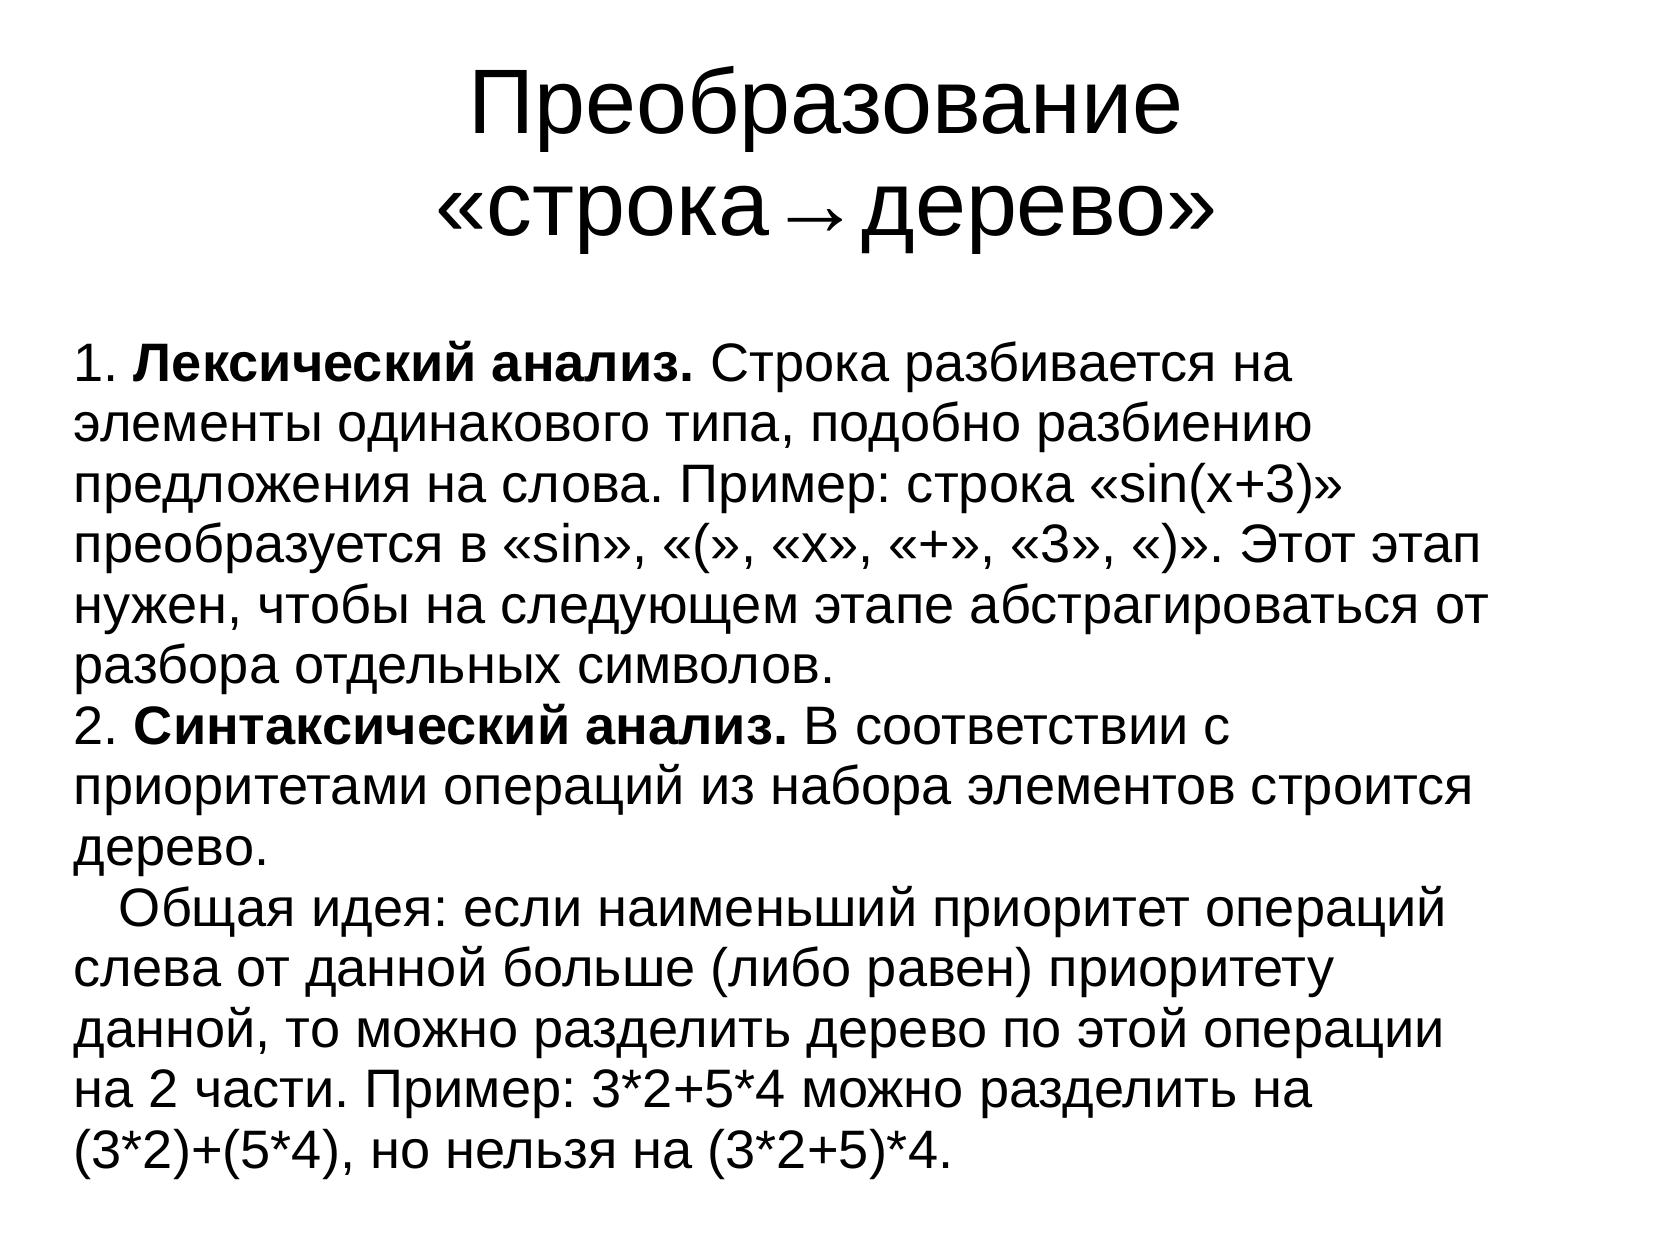

# Преобразование «строка→дерево»
 Лексический анализ. Строка разбивается на элементы одинакового типа, подобно разбиению предложения на слова. Пример: строка «sin(x+3)» преобразуется в «sin», «(», «x», «+», «3», «)». Этот этап нужен, чтобы на следующем этапе абстрагироваться от разбора отдельных символов.
 Синтаксический анализ. В соответствии с приоритетами операций из набора элементов строится дерево.
Общая идея: если наименьший приоритет операций слева от данной больше (либо равен) приоритету данной, то можно разделить дерево по этой операции на 2 части. Пример: 3*2+5*4 можно разделить на (3*2)+(5*4), но нельзя на (3*2+5)*4.